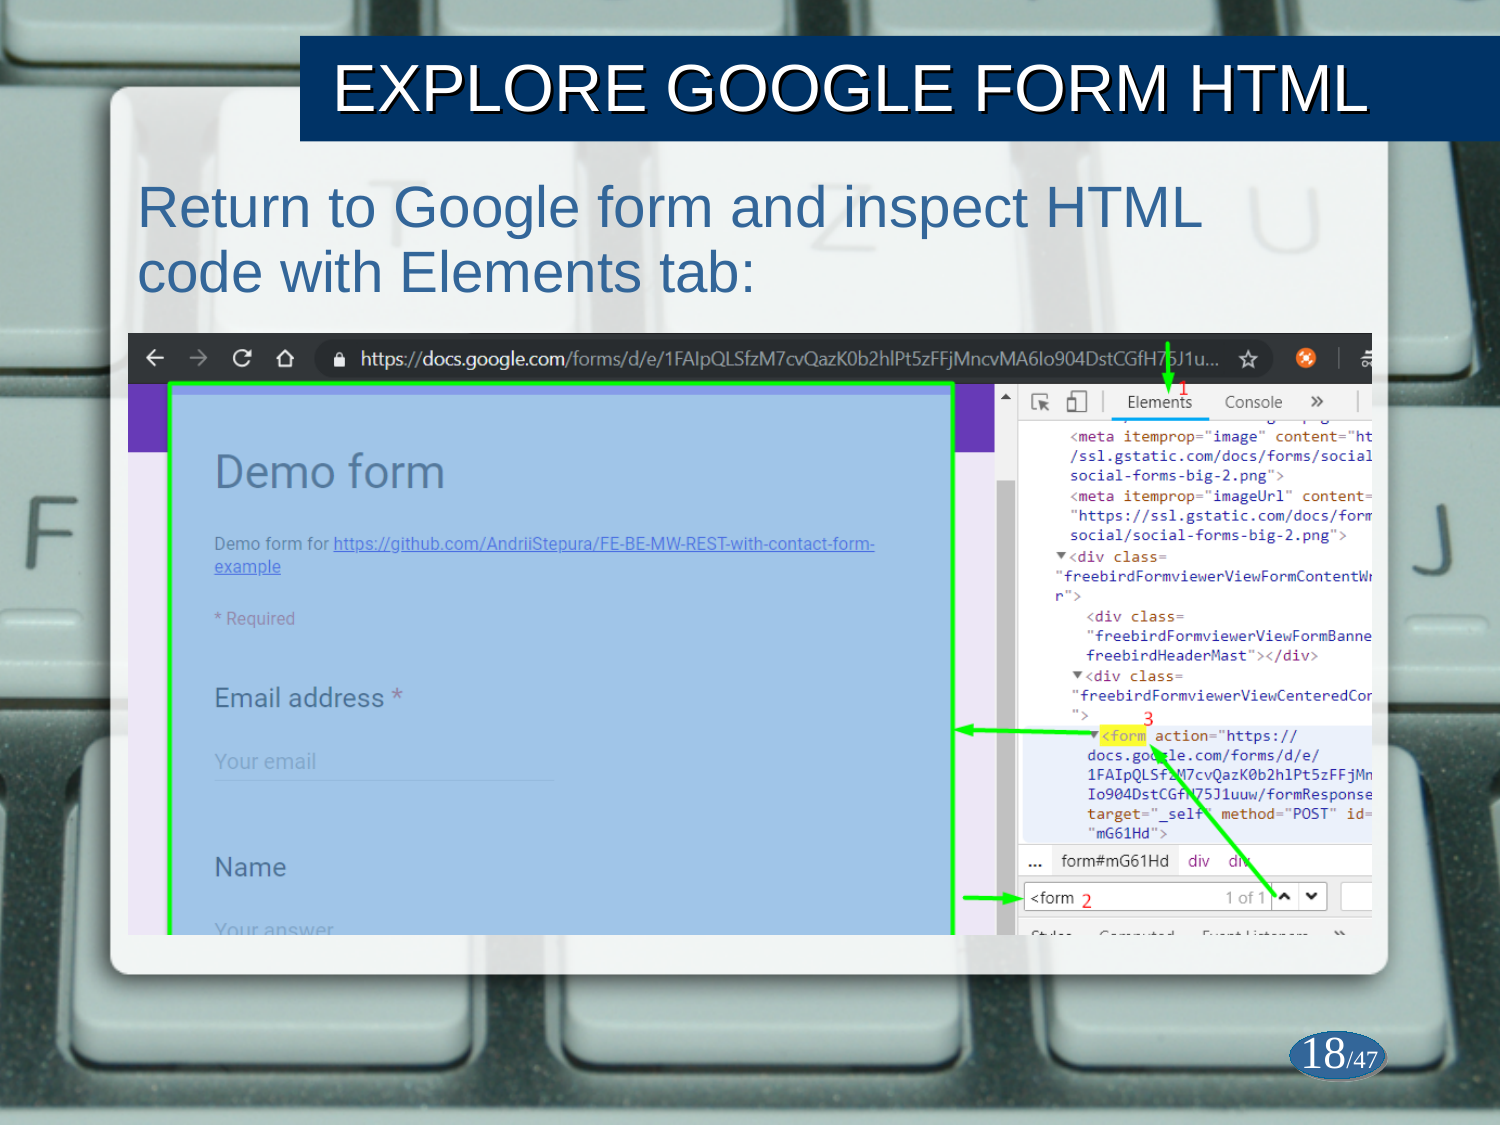

# EXPLORE GOOGLE FORM HTML
Return to Google form and inspect HTML code with Elements tab:
18